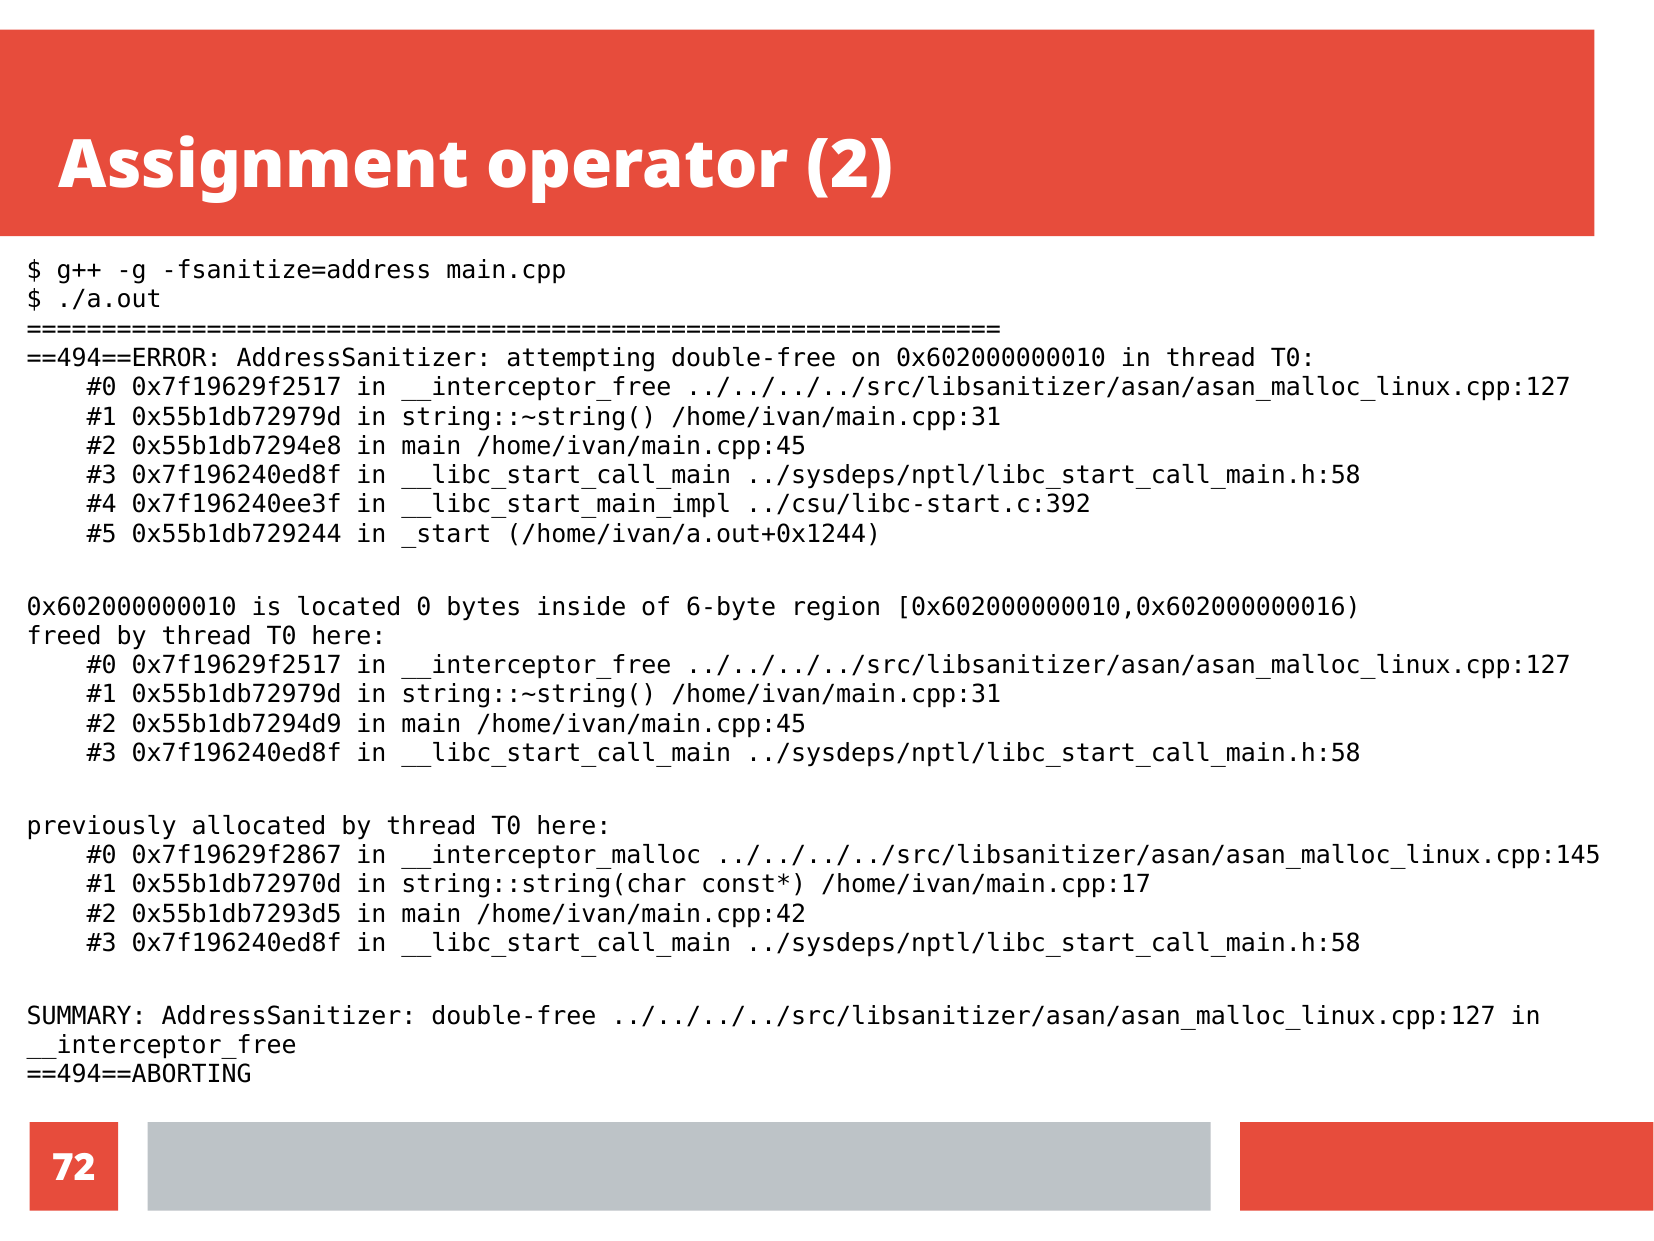

# Assignment operator (2)
$ g++ -g -fsanitize=address main.cpp
$ ./a.out
=================================================================
==494==ERROR: AddressSanitizer: attempting double-free on 0x602000000010 in thread T0:
 #0 0x7f19629f2517 in __interceptor_free ../../../../src/libsanitizer/asan/asan_malloc_linux.cpp:127
 #1 0x55b1db72979d in string::~string() /home/ivan/main.cpp:31
 #2 0x55b1db7294e8 in main /home/ivan/main.cpp:45
 #3 0x7f196240ed8f in __libc_start_call_main ../sysdeps/nptl/libc_start_call_main.h:58
 #4 0x7f196240ee3f in __libc_start_main_impl ../csu/libc-start.c:392
 #5 0x55b1db729244 in _start (/home/ivan/a.out+0x1244)
0x602000000010 is located 0 bytes inside of 6-byte region [0x602000000010,0x602000000016)
freed by thread T0 here:
 #0 0x7f19629f2517 in __interceptor_free ../../../../src/libsanitizer/asan/asan_malloc_linux.cpp:127
 #1 0x55b1db72979d in string::~string() /home/ivan/main.cpp:31
 #2 0x55b1db7294d9 in main /home/ivan/main.cpp:45
 #3 0x7f196240ed8f in __libc_start_call_main ../sysdeps/nptl/libc_start_call_main.h:58
previously allocated by thread T0 here:
 #0 0x7f19629f2867 in __interceptor_malloc ../../../../src/libsanitizer/asan/asan_malloc_linux.cpp:145
 #1 0x55b1db72970d in string::string(char const*) /home/ivan/main.cpp:17
 #2 0x55b1db7293d5 in main /home/ivan/main.cpp:42
 #3 0x7f196240ed8f in __libc_start_call_main ../sysdeps/nptl/libc_start_call_main.h:58
SUMMARY: AddressSanitizer: double-free ../../../../src/libsanitizer/asan/asan_malloc_linux.cpp:127 in __interceptor_free
==494==ABORTING
72